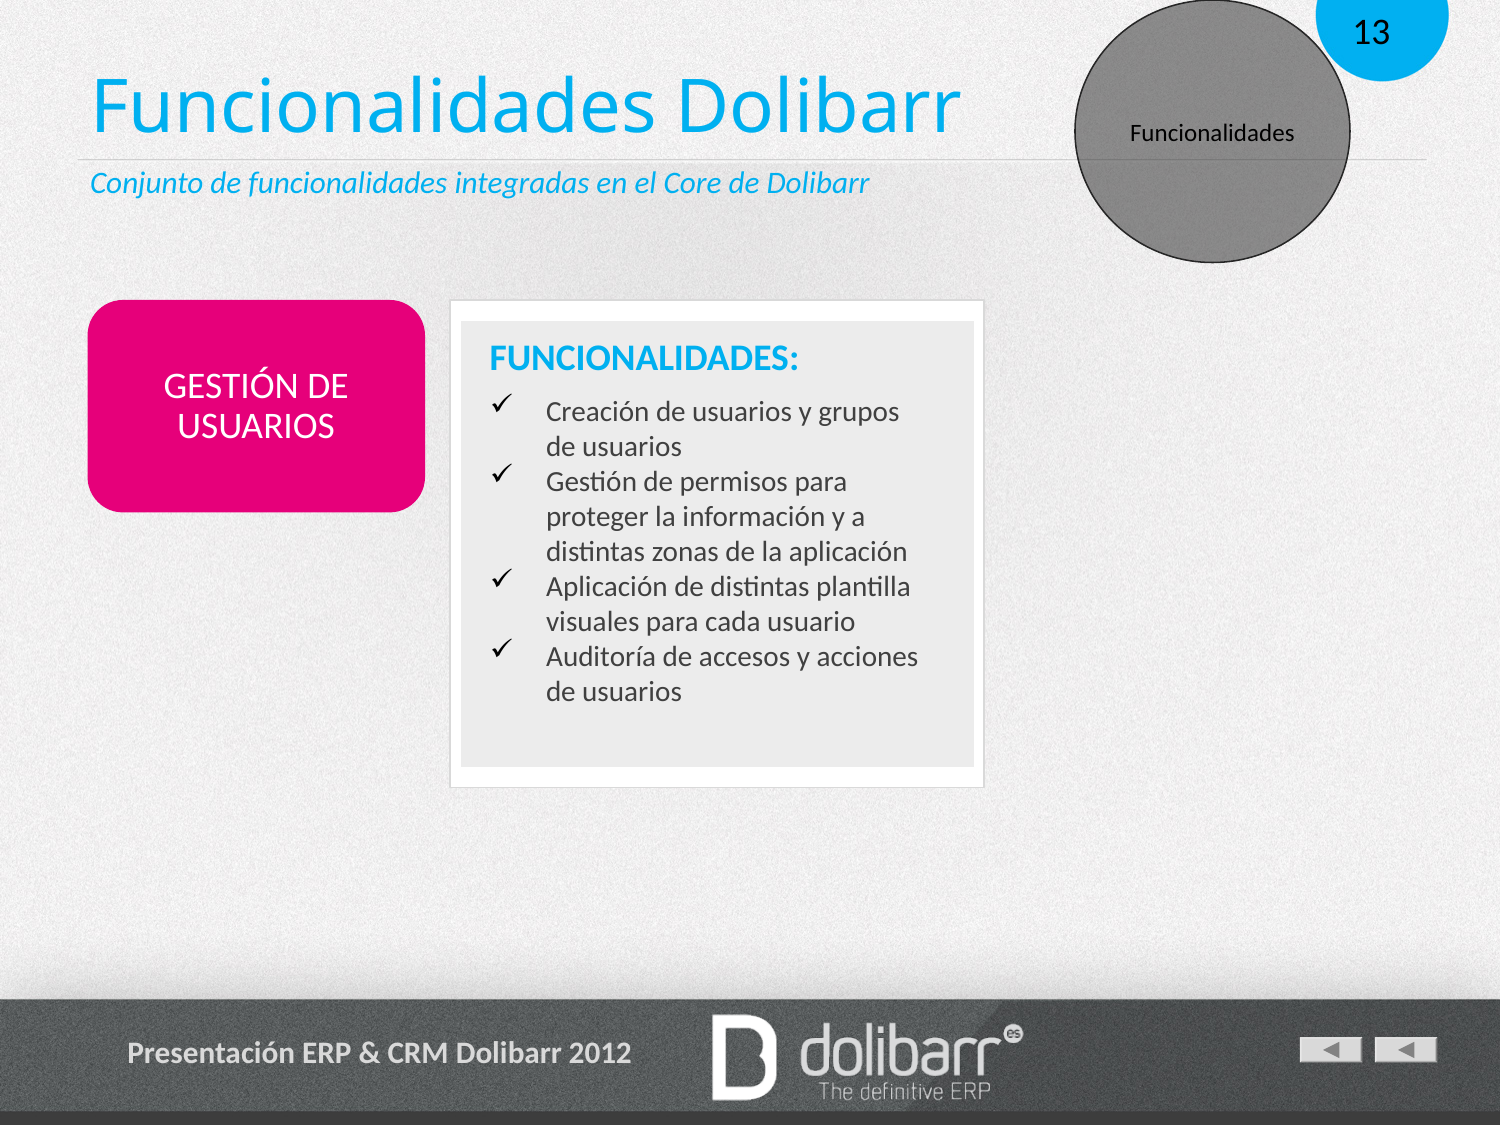

Funcionalidades
# Funcionalidades Dolibarr
Conjunto de funcionalidades integradas en el Core de Dolibarr
GESTIÓN DE USUARIOS
FUNCIONALIDADES:
Creación de usuarios y grupos de usuarios
Gestión de permisos para proteger la información y a distintas zonas de la aplicación
Aplicación de distintas plantilla visuales para cada usuario
Auditoría de accesos y acciones de usuarios
Presentación ERP & CRM Dolibarr 2012